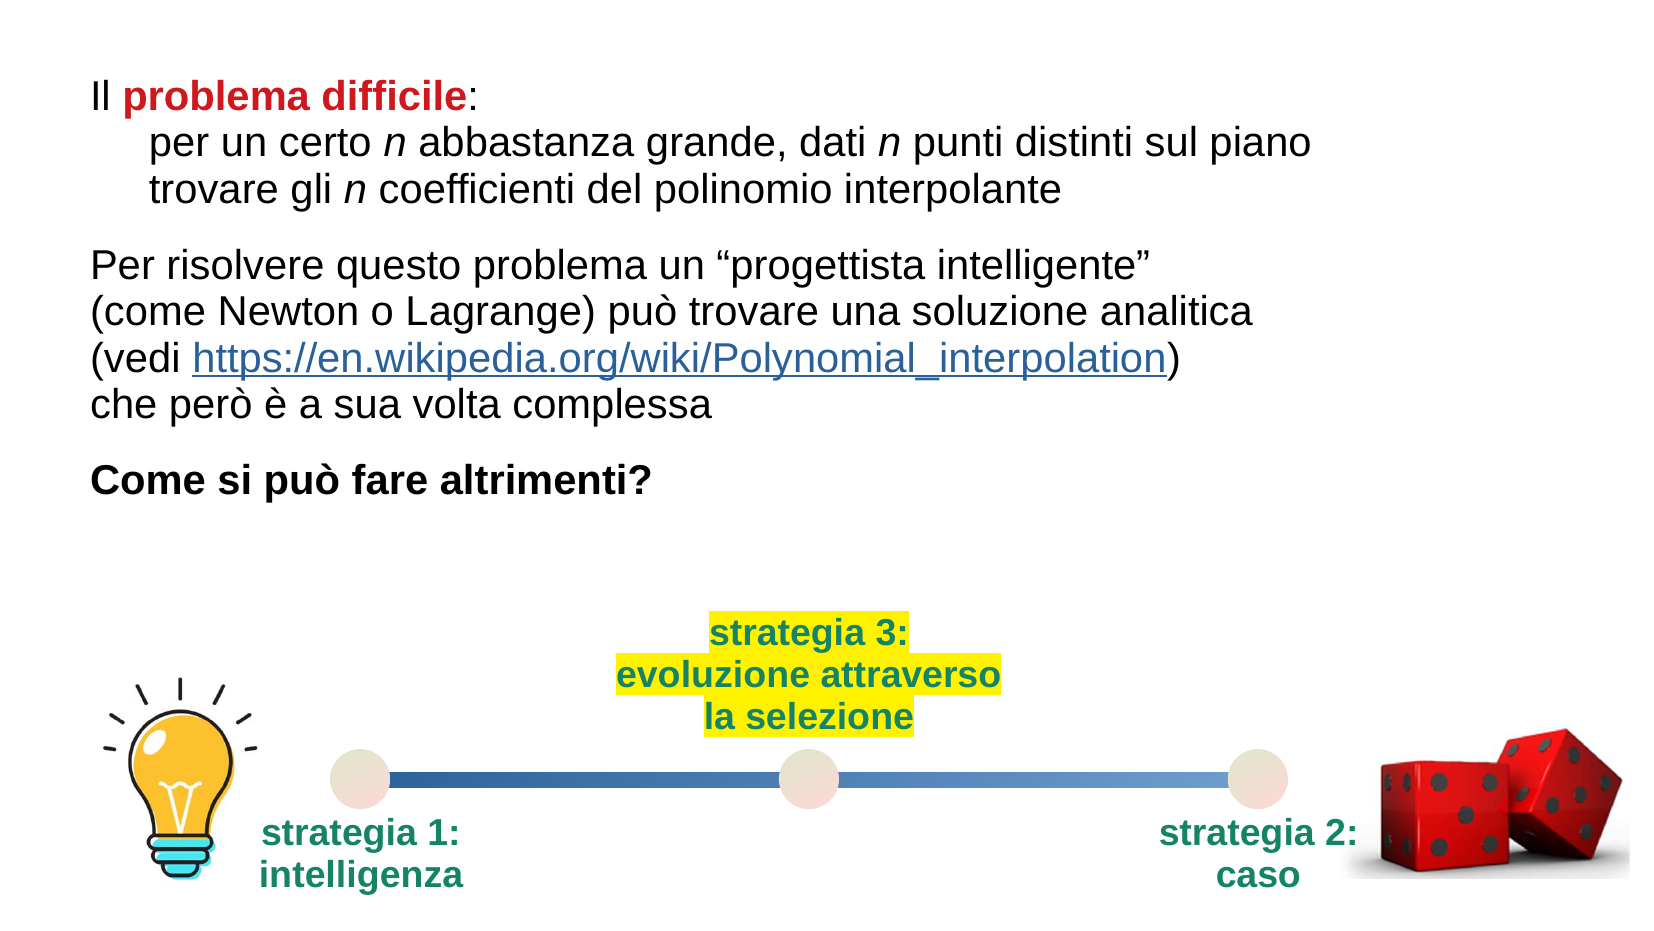

# Il problema difficile: per un certo n abbastanza grande, dati n punti distinti sul piano trovare gli n coefficienti del polinomio interpolante
Per risolvere questo problema un “progettista intelligente”
(come Newton o Lagrange) può trovare una soluzione analitica
(vedi https://en.wikipedia.org/wiki/Polynomial_interpolation)
che però è a sua volta complessa
Come si può fare altrimenti?
strategia 3:
evoluzione attraverso la selezione
strategia 1:
intelligenza
strategia 2:
caso